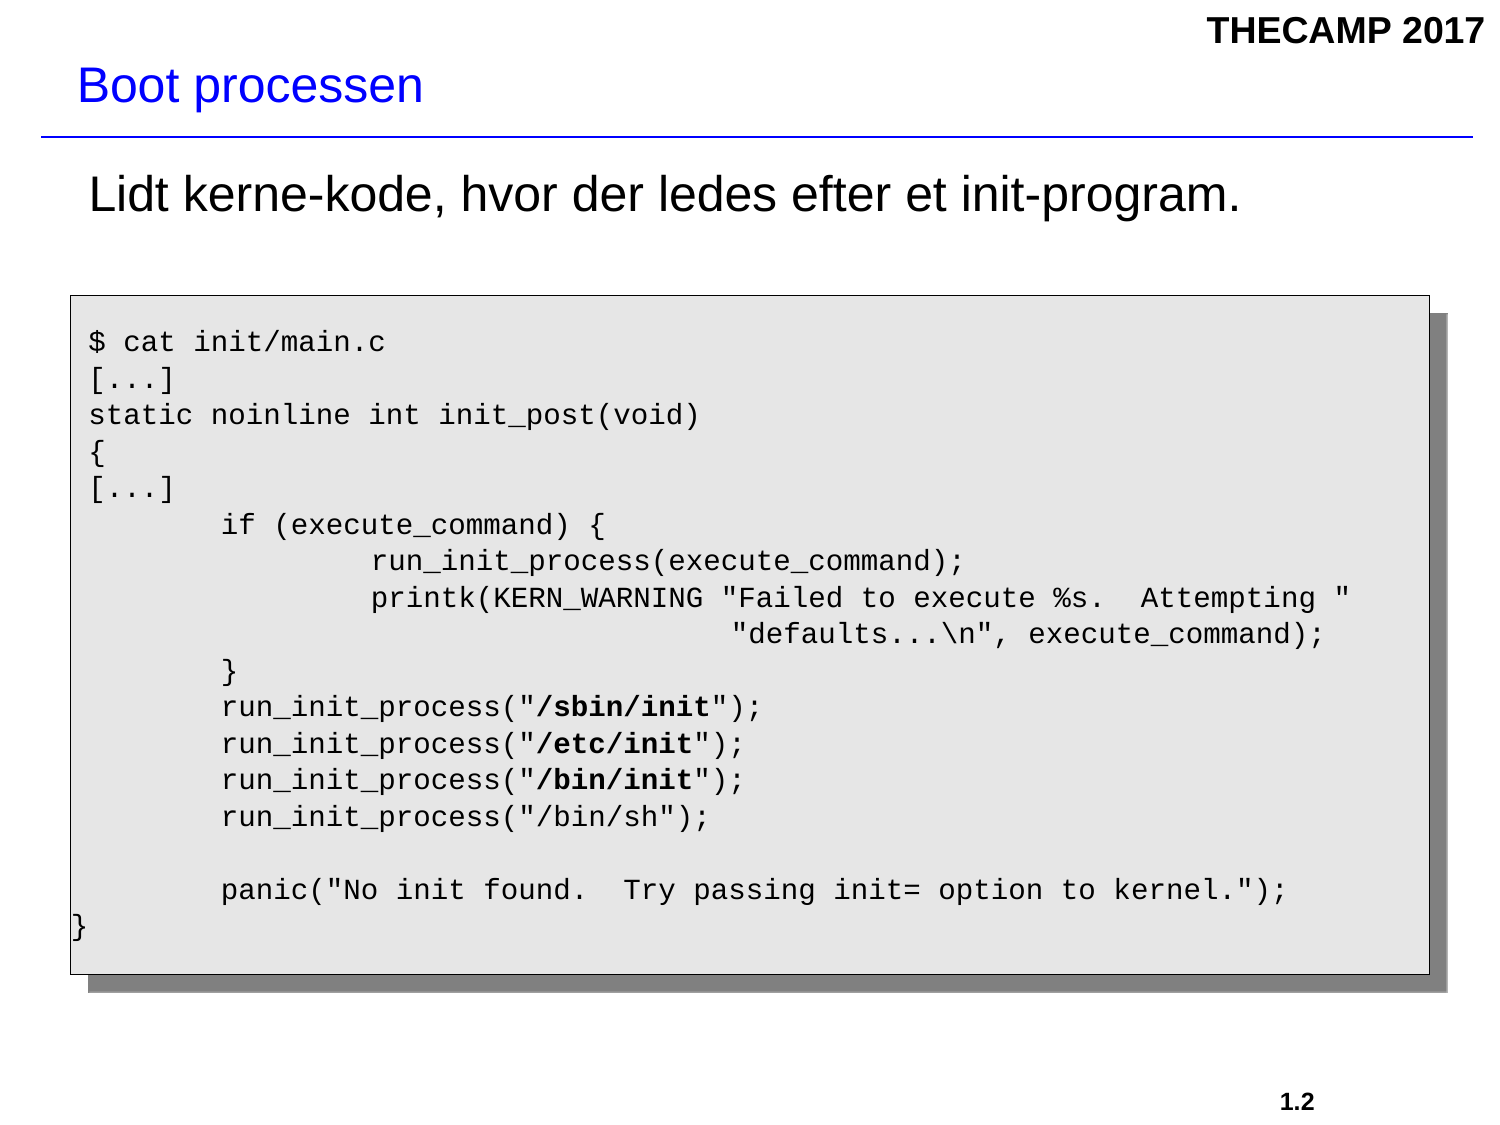

# Boot processen
Lidt kerne-kode, hvor der ledes efter et init-program.
 $ cat init/main.c
 [...]
 static noinline int init_post(void)
 {
 [...]
	if (execute_command) {
		run_init_process(execute_command);
		printk(KERN_WARNING "Failed to execute %s. Attempting "
			 "defaults...\n", execute_command);
	}
	run_init_process("/sbin/init");
	run_init_process("/etc/init");
	run_init_process("/bin/init");
	run_init_process("/bin/sh");
	panic("No init found. Try passing init= option to kernel.");
}